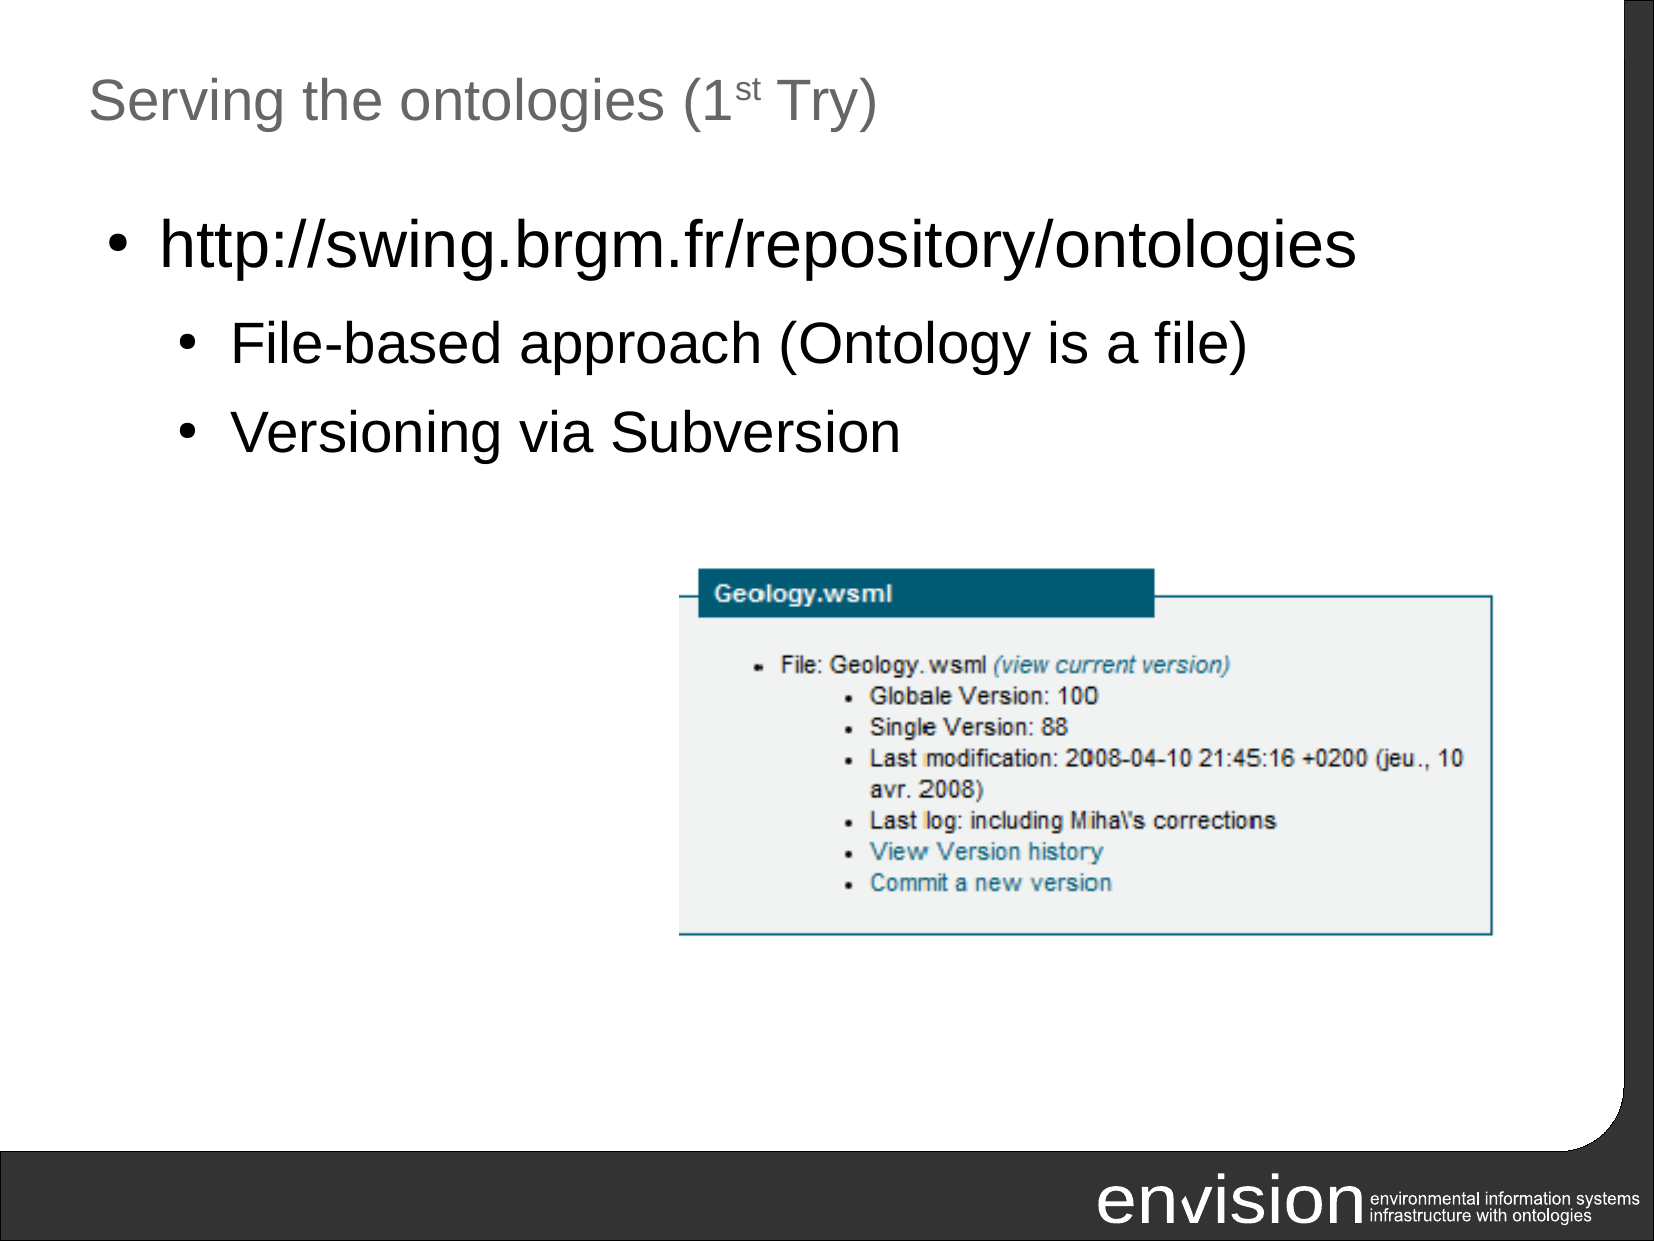

# Serving the ontologies (1st Try)
http://swing.brgm.fr/repository/ontologies
File-based approach (Ontology is a file)
Versioning via Subversion